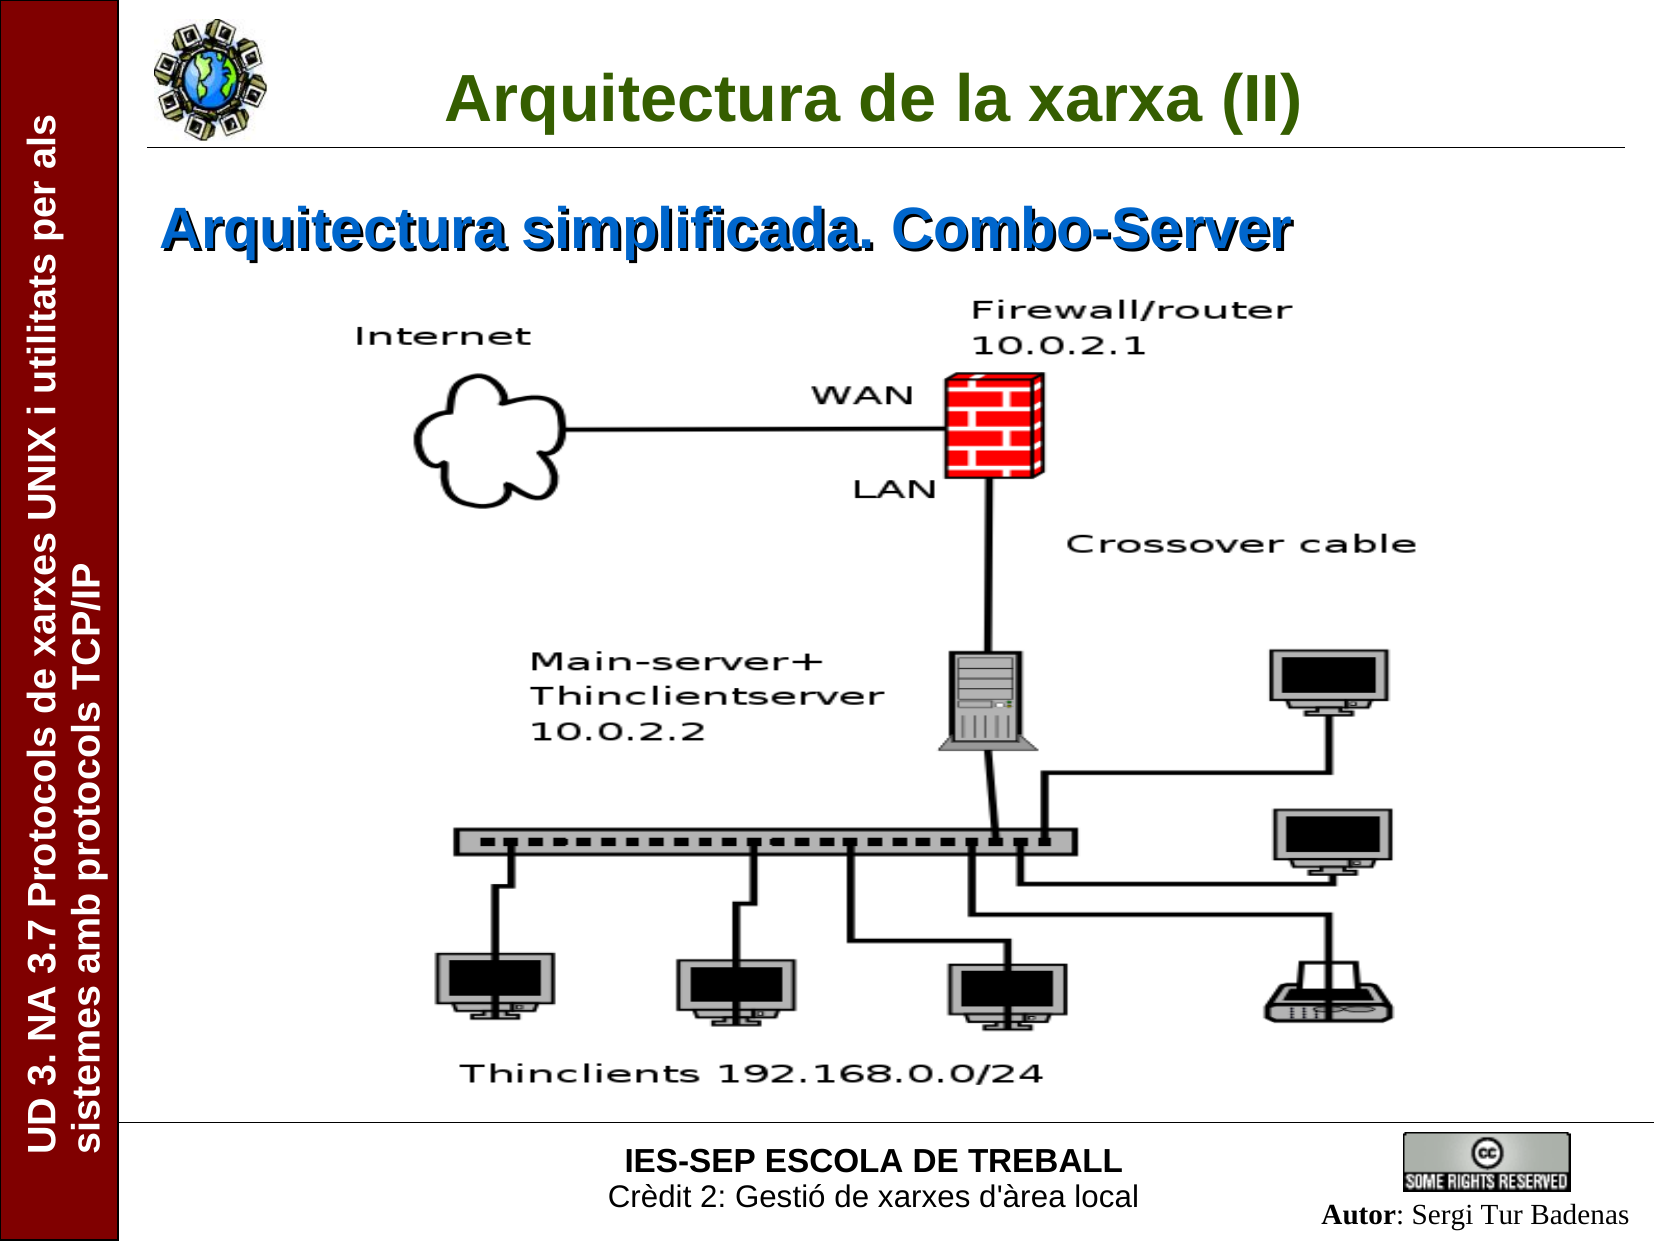

# Arquitectura de la xarxa (II)
Arquitectura simplificada. Combo-Server